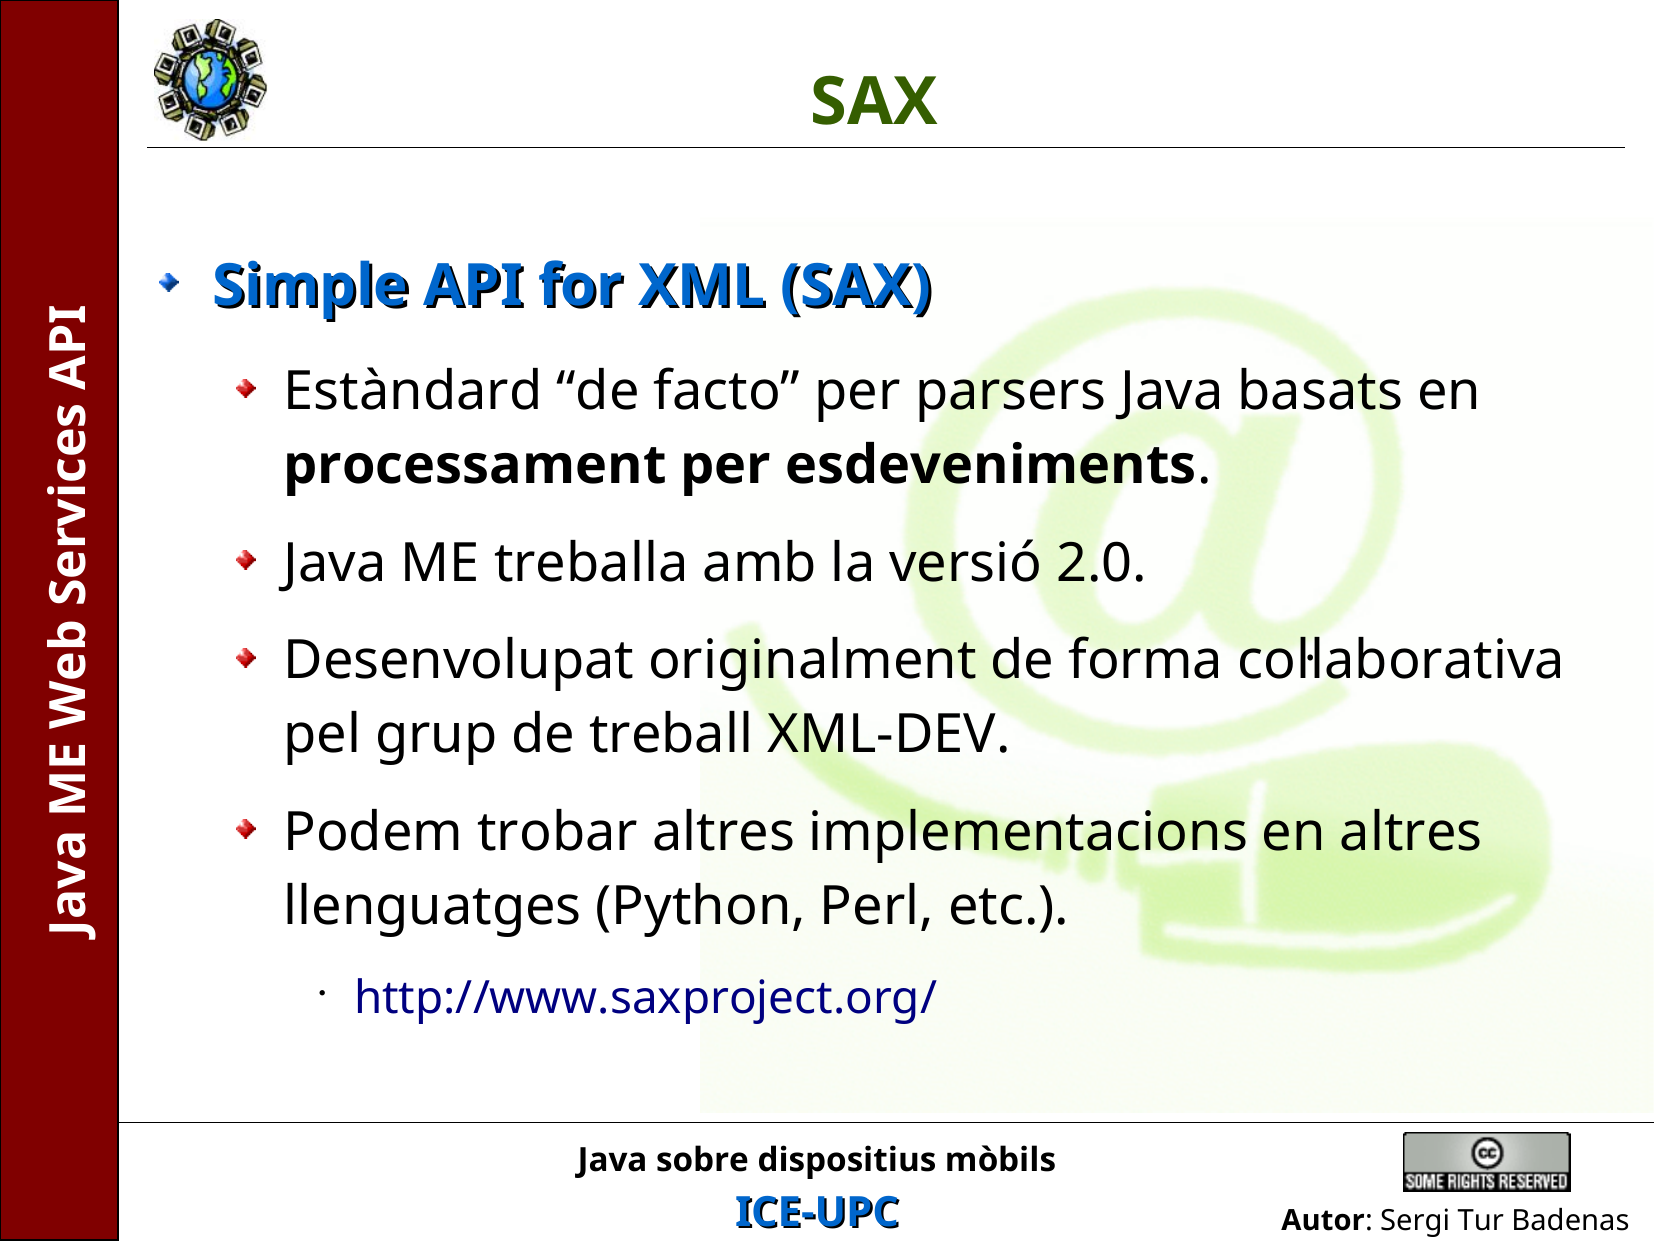

# SAX
Simple API for XML (SAX)
Estàndard “de facto” per parsers Java basats en processament per esdeveniments.
Java ME treballa amb la versió 2.0.
Desenvolupat originalment de forma col·laborativa pel grup de treball XML-DEV.
Podem trobar altres implementacions en altres llenguatges (Python, Perl, etc.).
http://www.saxproject.org/